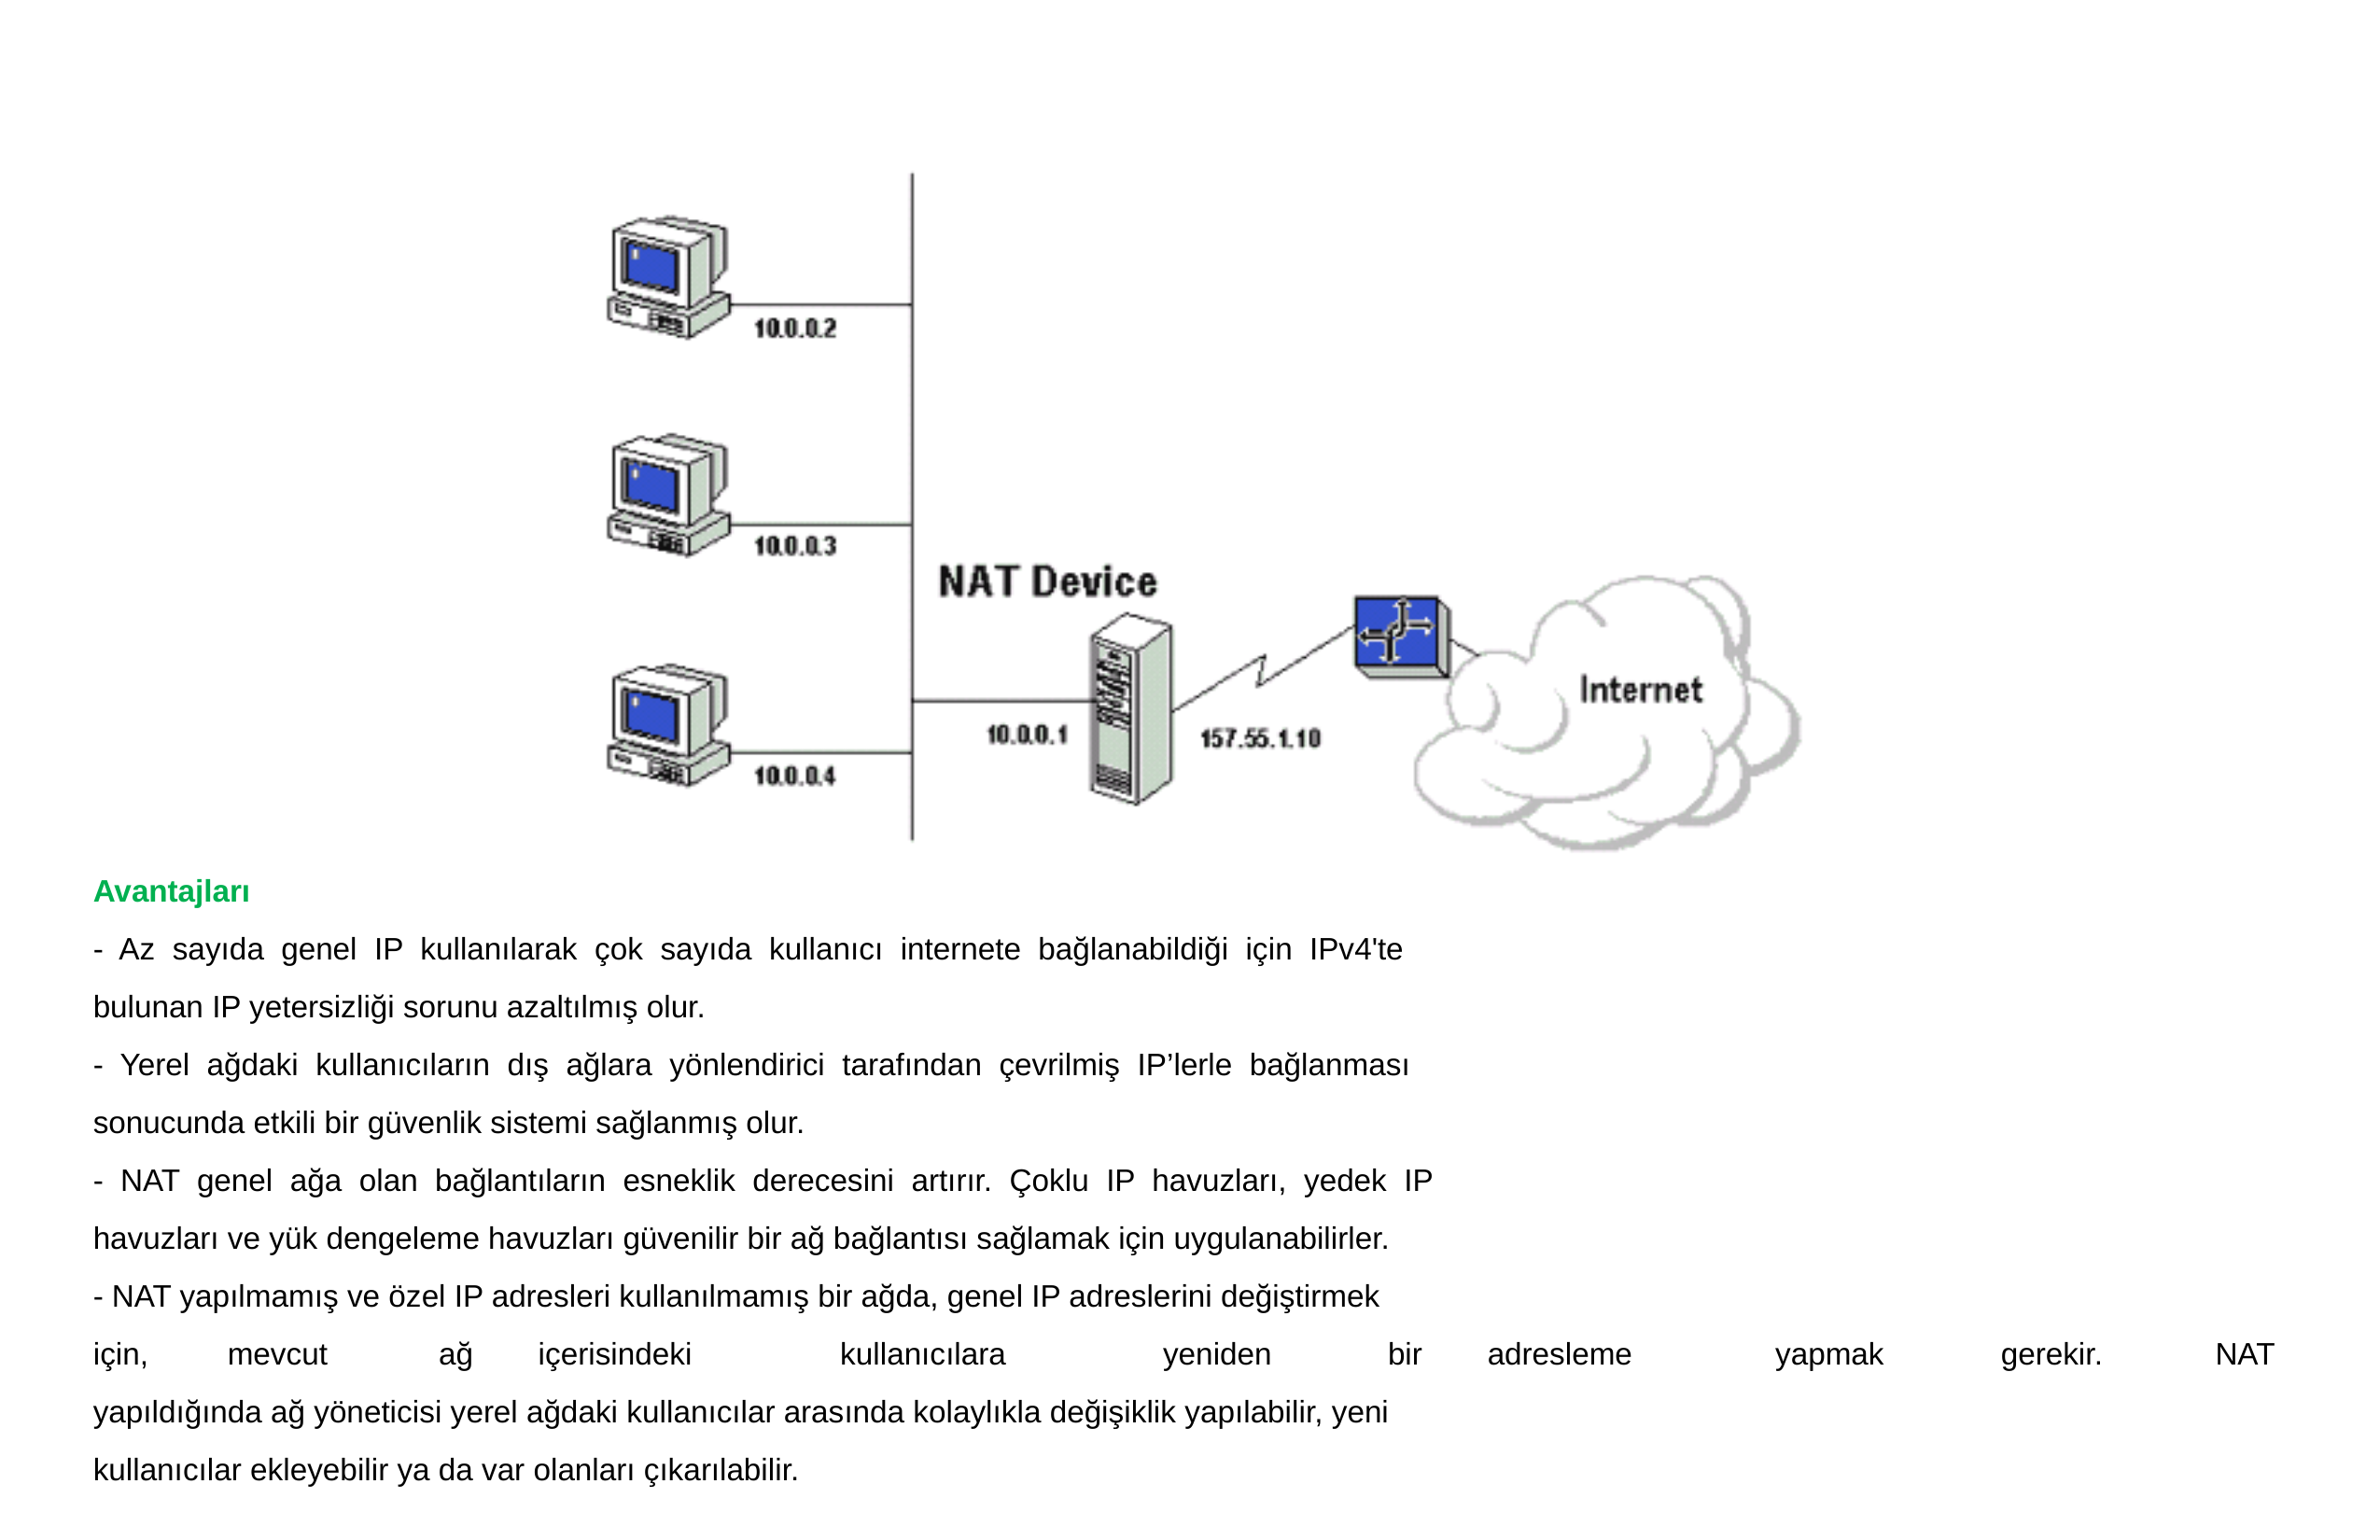

Avantajları
- Az sayıda genel IP kullanılarak çok sayıda kullanıcı internete bağlanabildiği için IPv4'te
bulunan IP yetersizliği sorunu azaltılmış olur.
- Yerel ağdaki kullanıcıların dış ağlara yönlendirici tarafından çevrilmiş IP’lerle bağlanması
sonucunda etkili bir güvenlik sistemi sağlanmış olur.
- NAT genel ağa olan bağlantıların esneklik derecesini artırır. Çoklu IP havuzları, yedek IP
havuzları ve yük dengeleme havuzları güvenilir bir ağ bağlantısı sağlamak için uygulanabilirler.
- NAT yapılmamış ve özel IP adresleri kullanılmamış bir ağda, genel IP adreslerini değiştirmek
için,
mevcut
ağ
içerisindeki
kullanıcılara
yeniden
bir
adresleme
yapmak
gerekir.
NAT
yapıldığında ağ yöneticisi yerel ağdaki kullanıcılar arasında kolaylıkla değişiklik yapılabilir, yeni
kullanıcılar ekleyebilir ya da var olanları çıkarılabilir.